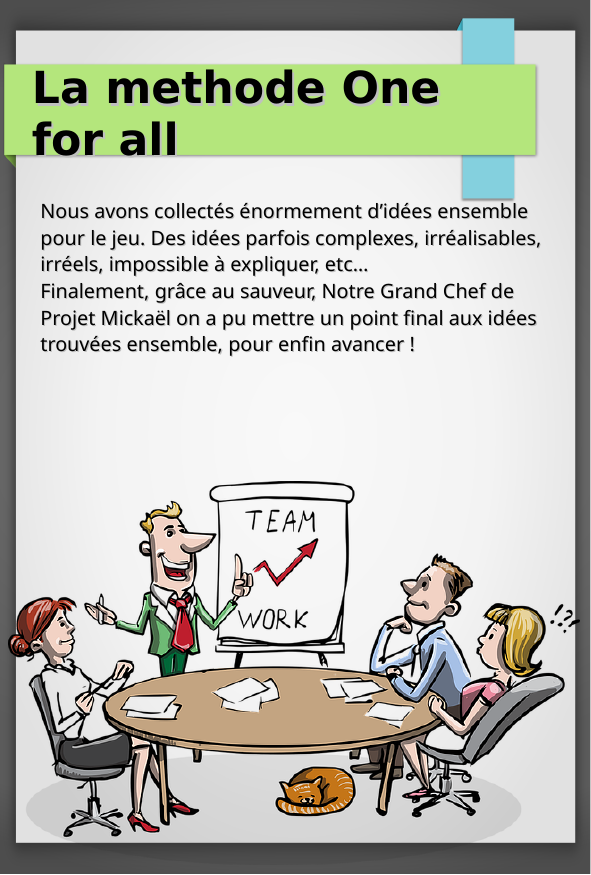

La methode One for all
Nous avons collectés énormement d’idées ensemble pour le jeu. Des idées parfois complexes, irréalisables, irréels, impossible à expliquer, etc…
Finalement, grâce au sauveur, Notre Grand Chef de Projet Mickaël on a pu mettre un point final aux idées trouvées ensemble, pour enfin avancer !